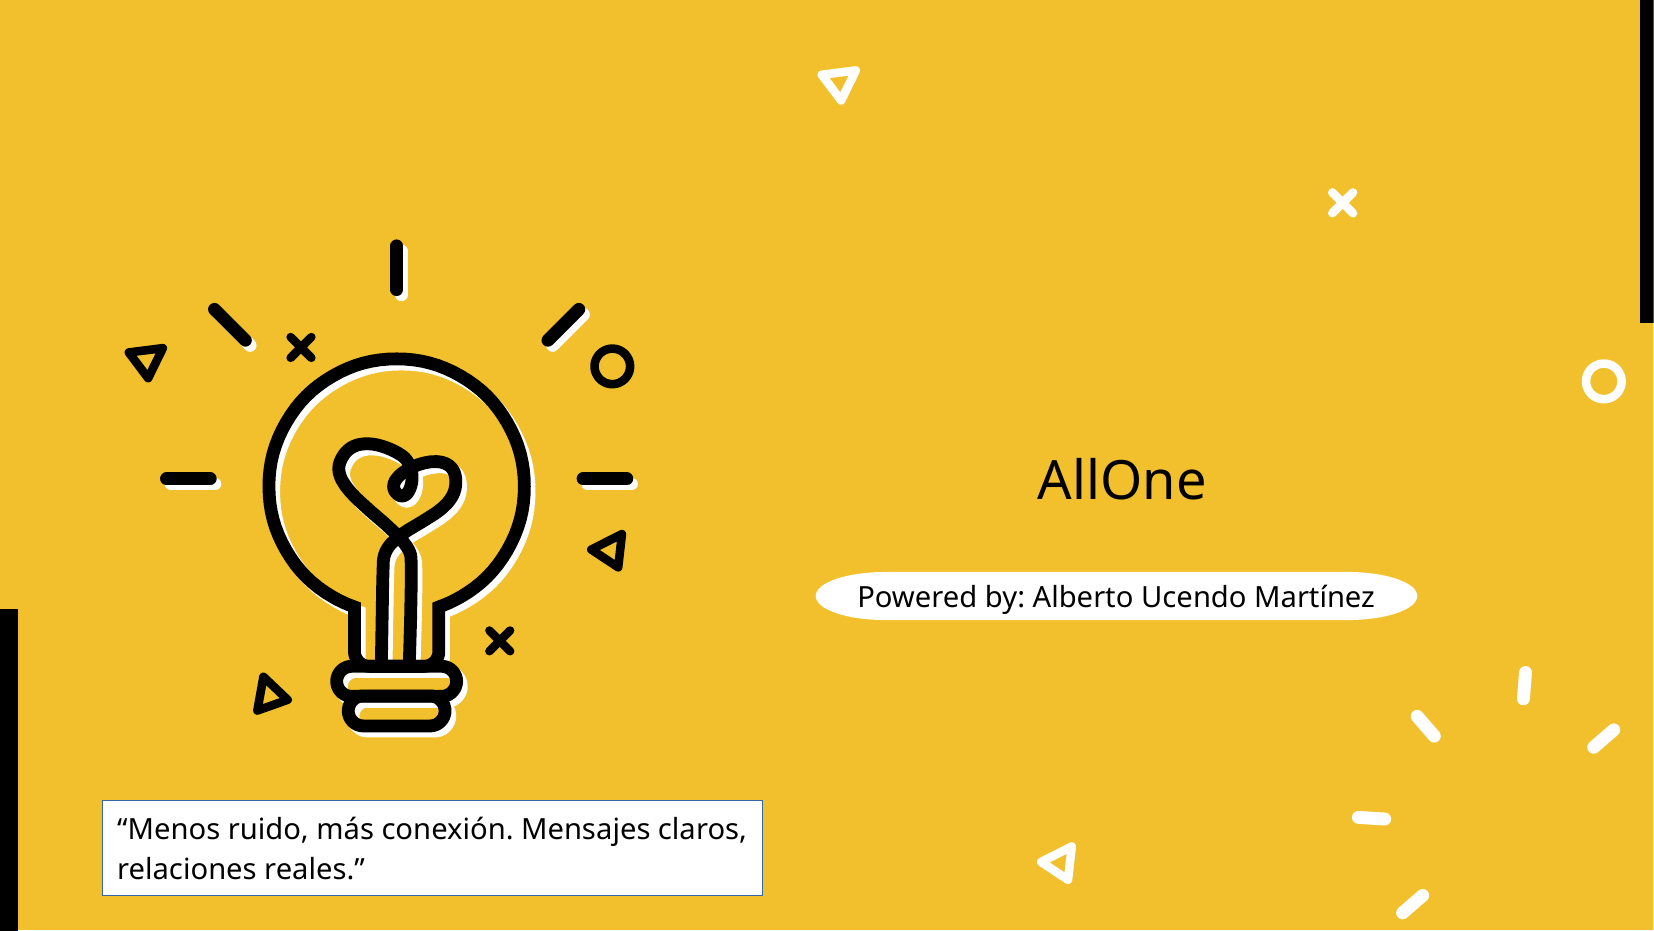

# AllOne
Powered by: Alberto Ucendo Martínez
“Menos ruido, más conexión. Mensajes claros, relaciones reales.”